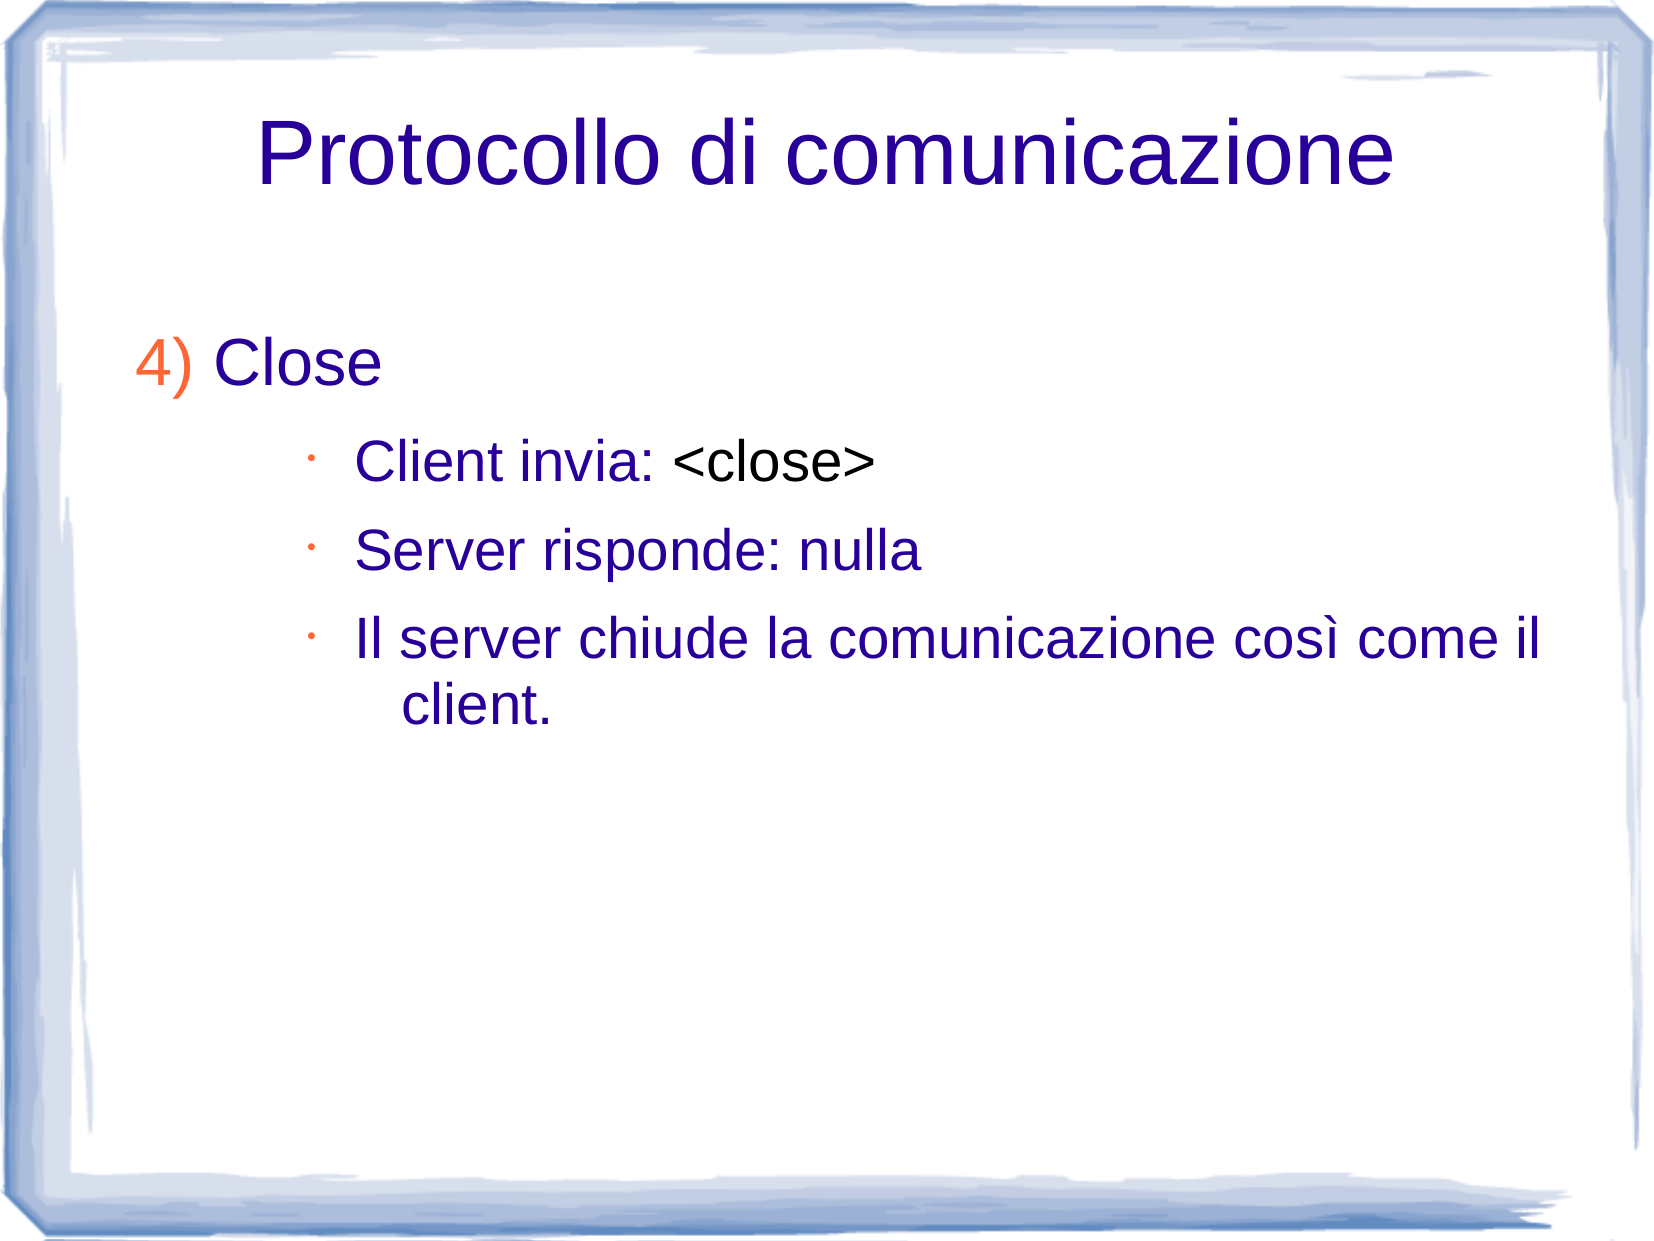

# Protocollo di comunicazione
 Close
Client invia: <close>
Server risponde: nulla
Il server chiude la comunicazione così come il client.